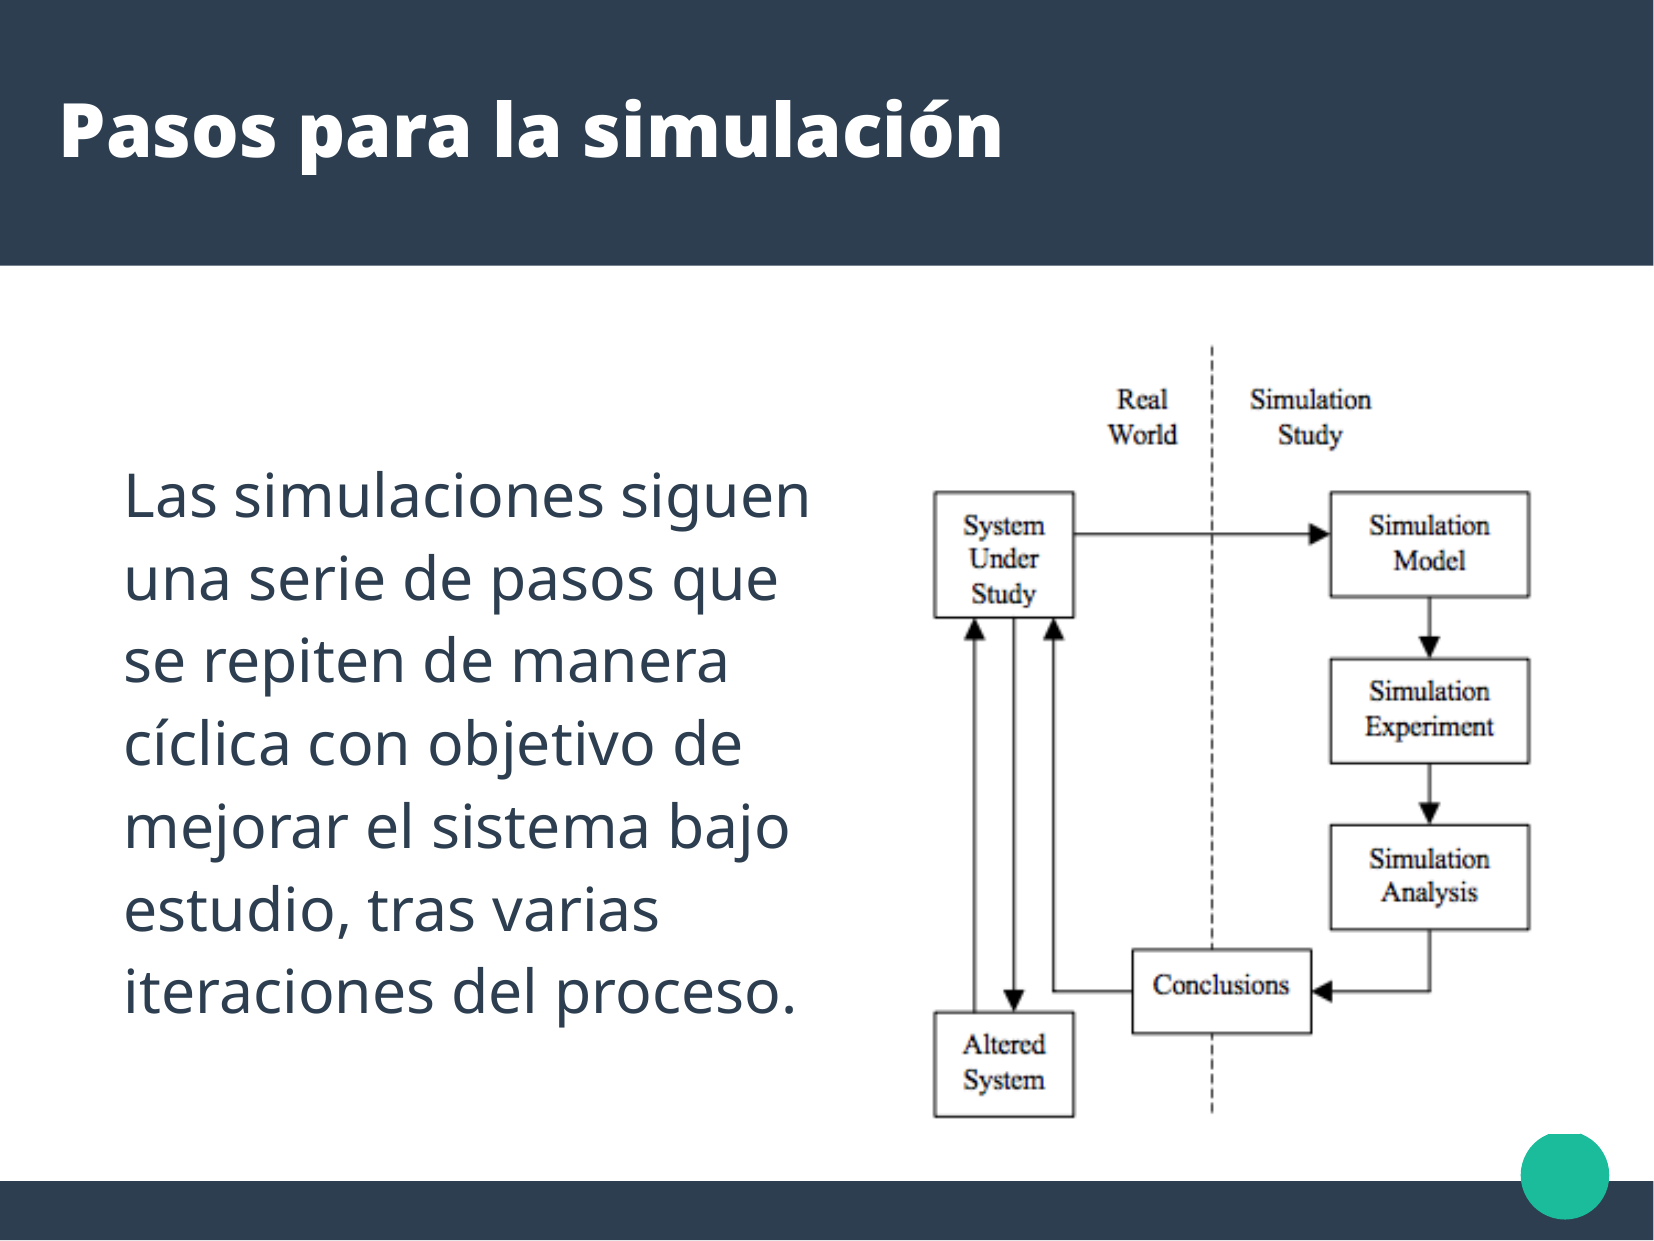

# Pasos para la simulación
Las simulaciones siguen una serie de pasos que se repiten de manera cíclica con objetivo de mejorar el sistema bajo estudio, tras varias iteraciones del proceso.